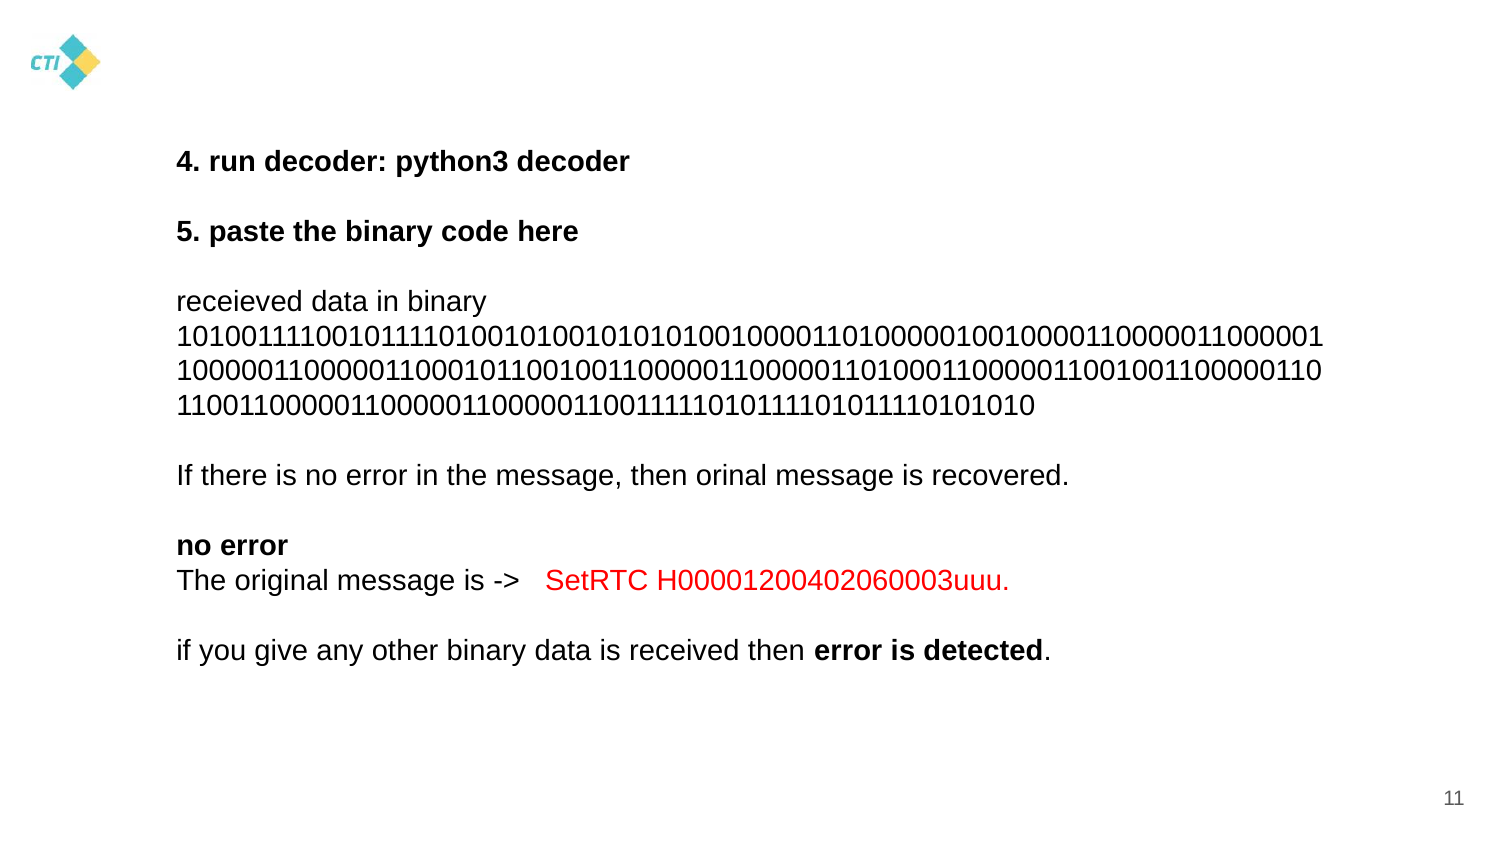

4. run decoder: python3 decoder
5. paste the binary code here
receieved data in binary 1010011110010111101001010010101010010000110100000100100001100000110000011000001100000110001011001001100000110000011010001100000110010011000001101100110000011000001100000110011111010111101011110101010
If there is no error in the message, then orinal message is recovered.
no error
The original message is -> SetRTC H00001200402060003uuu.
if you give any other binary data is received then error is detected.